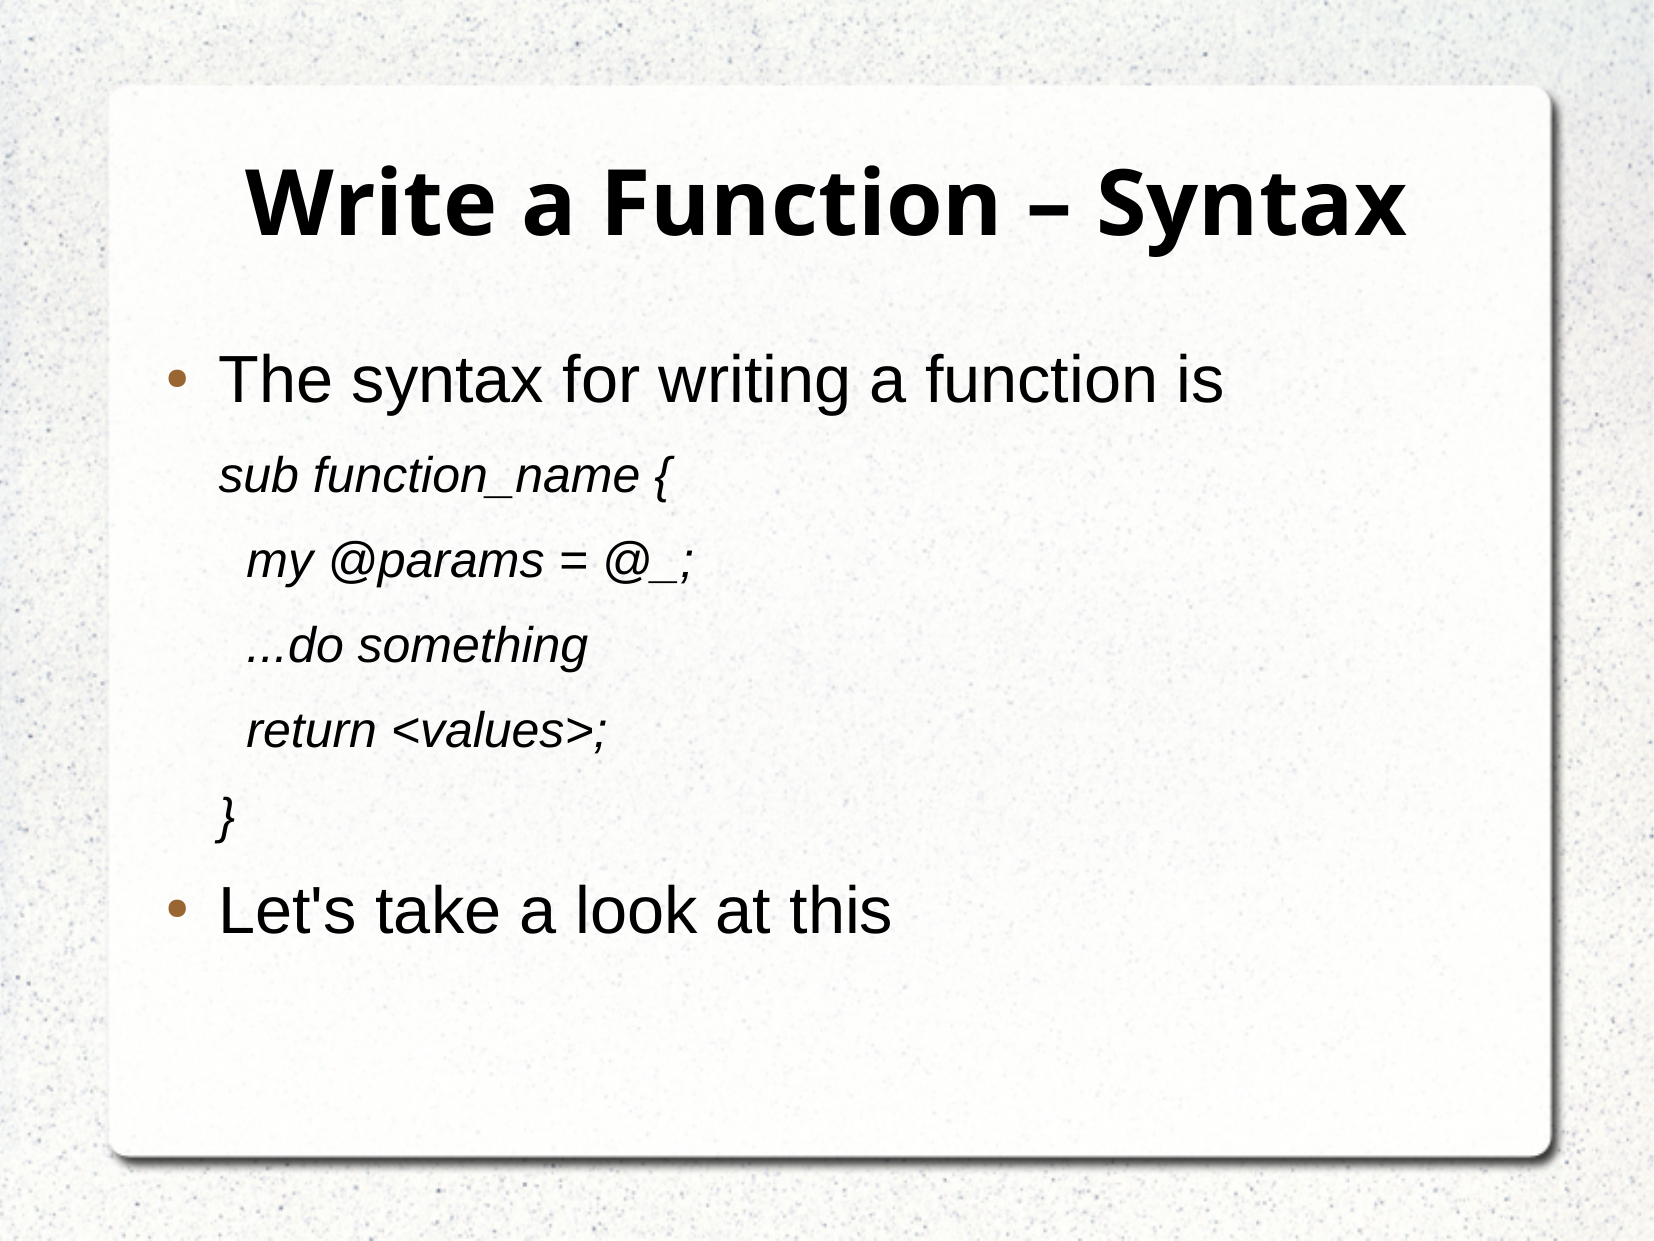

# Write a Function – Syntax
The syntax for writing a function is
sub function_name {
 my @params = @_;
 ...do something
 return <values>;
}
Let's take a look at this